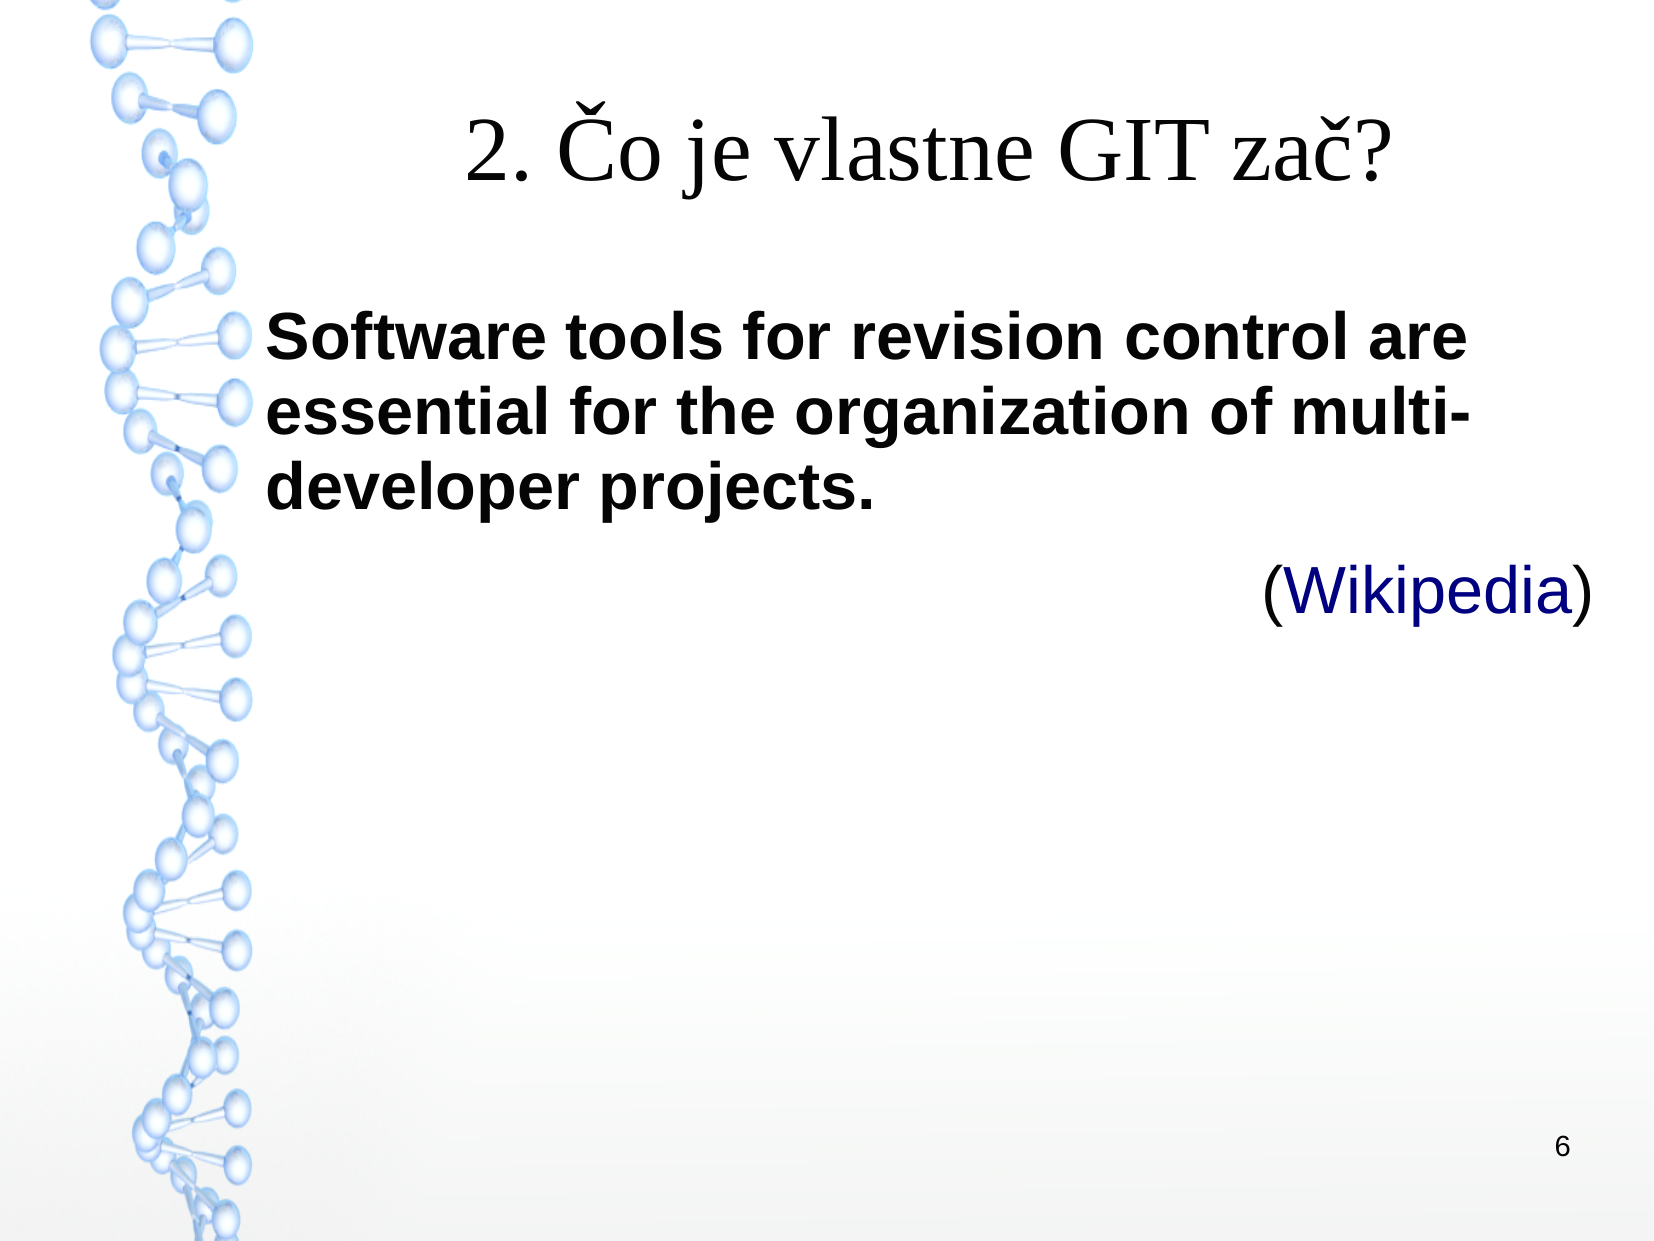

# 2. Čo je vlastne GIT zač?
Software tools for revision control are essential for the organization of multi-developer projects.
(Wikipedia)
6